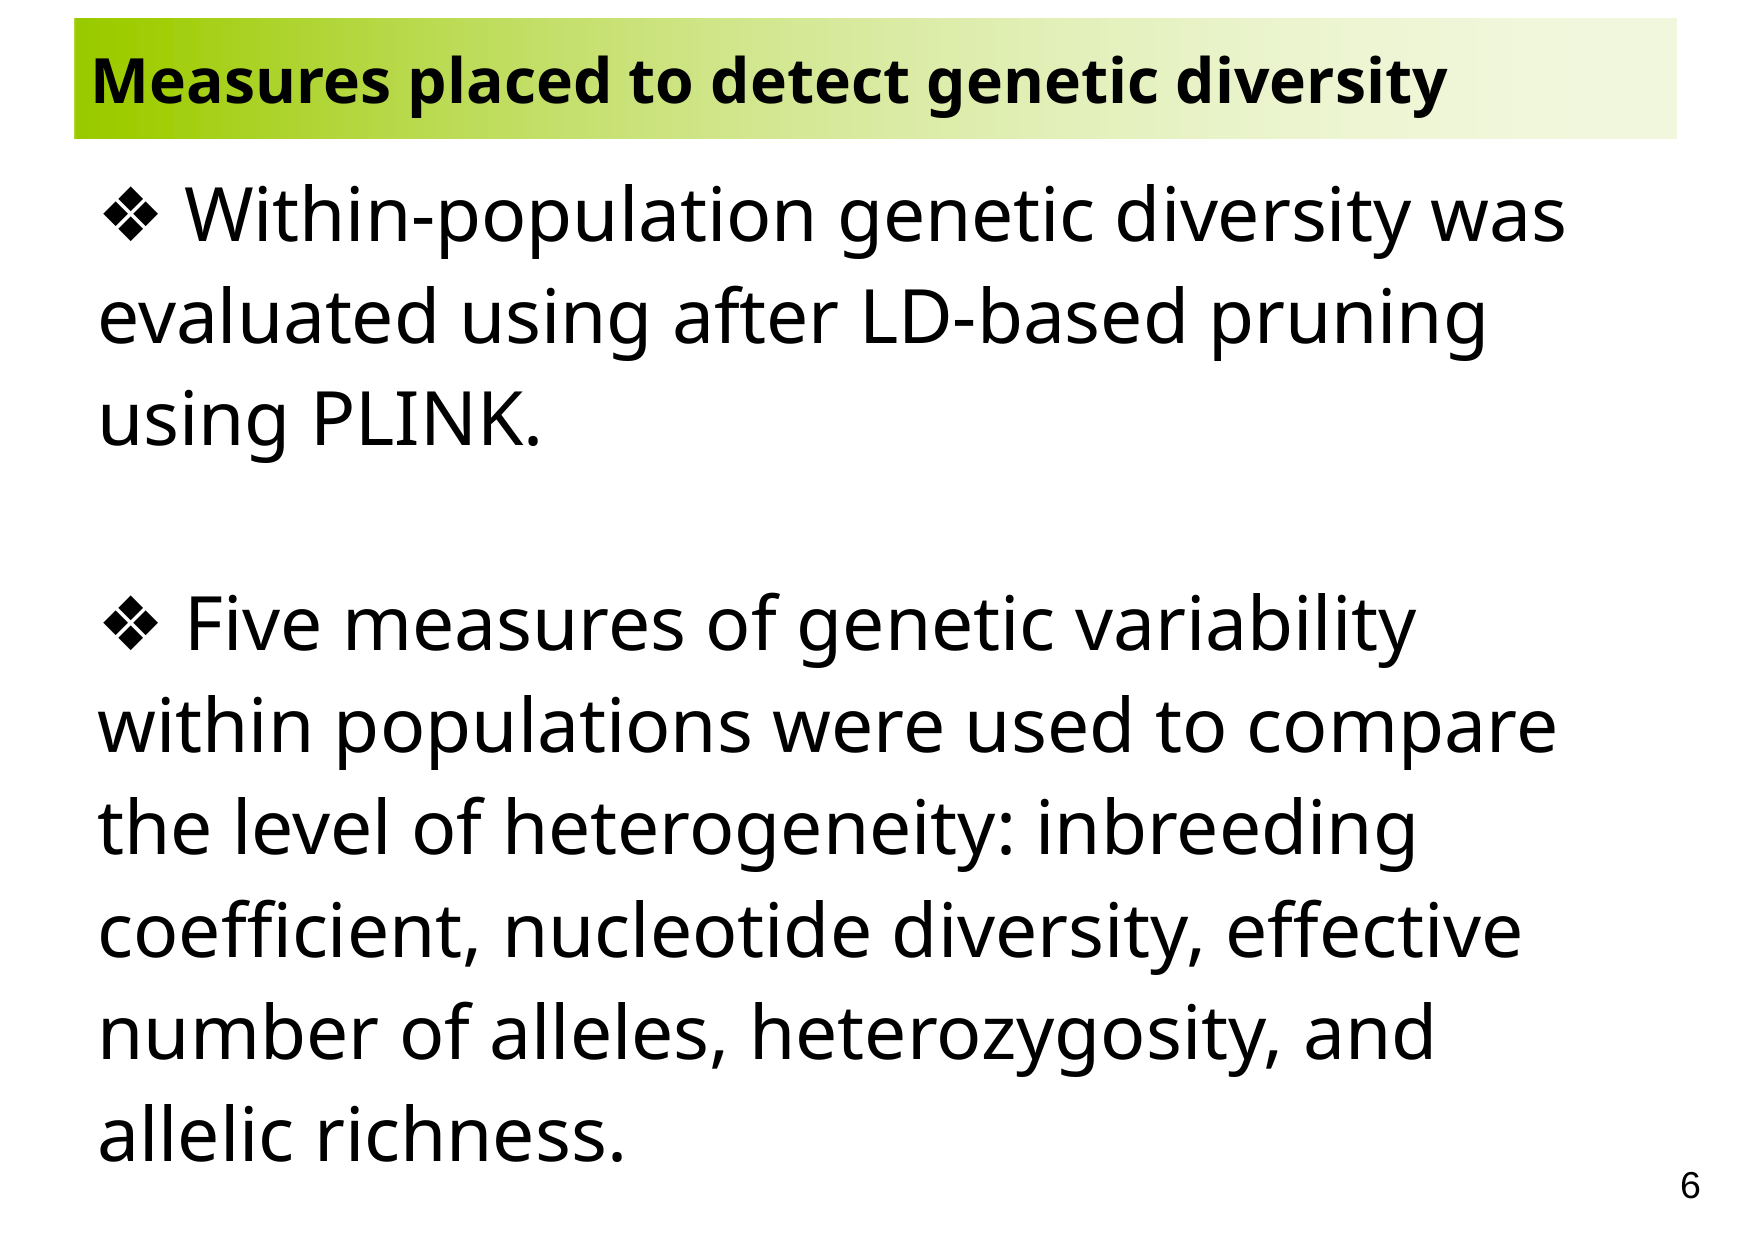

# Measures placed to detect genetic diversity
❖ Within-population genetic diversity was evaluated using after LD-based pruning using PLINK.
❖ Five measures of genetic variability within populations were used to compare the level of heterogeneity: inbreeding coefficient, nucleotide diversity, effective number of alleles, heterozygosity, and allelic richness.
6